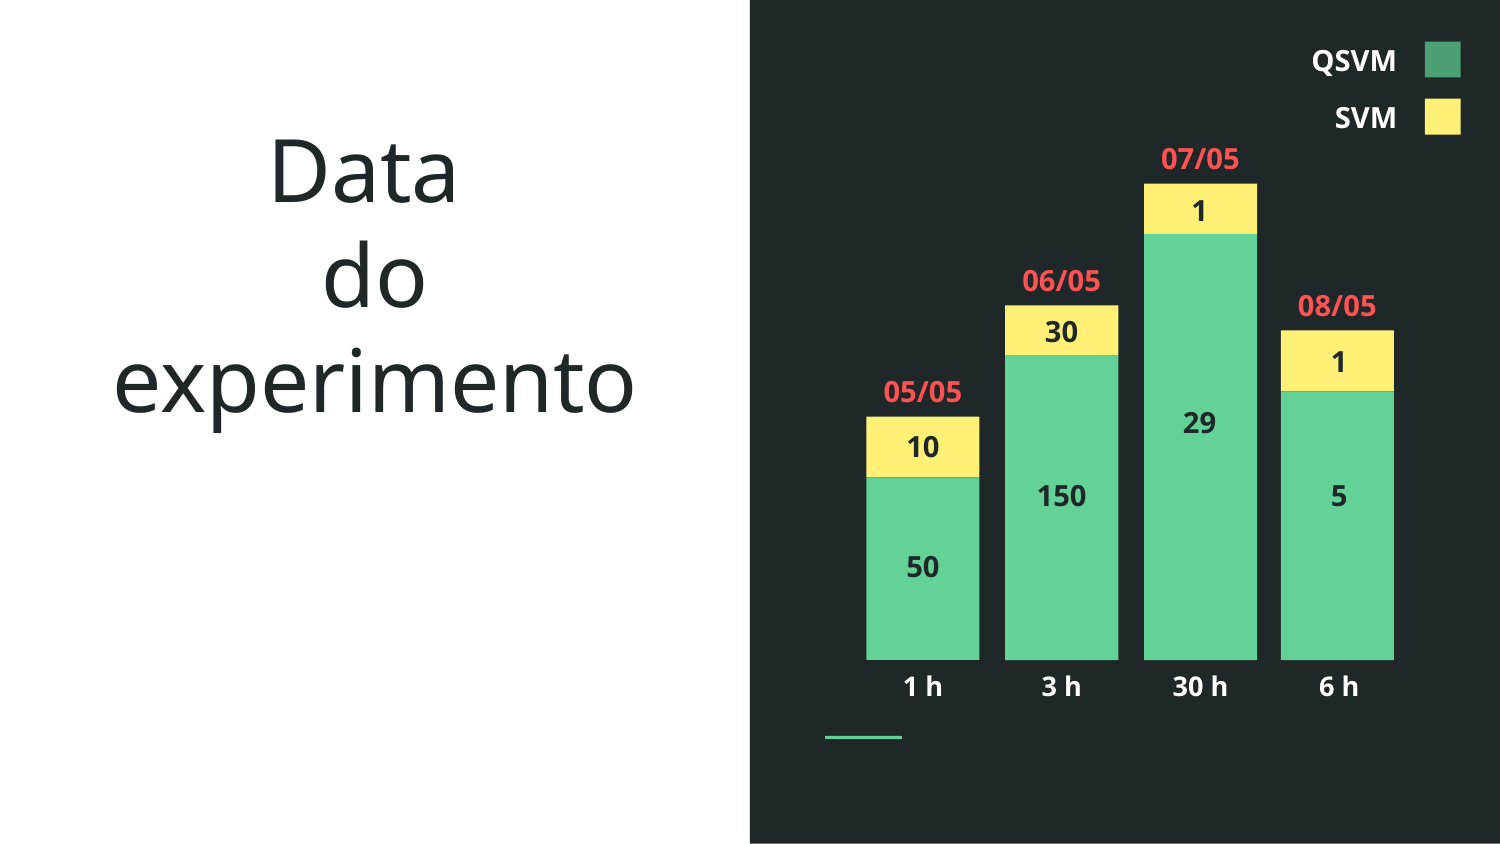

QSVM
SVM
07/05
1
# Data do experimento
06/05
08/05
30
1
05/05
29
10
5
150
50
1 h
3 h
30 h
6 h